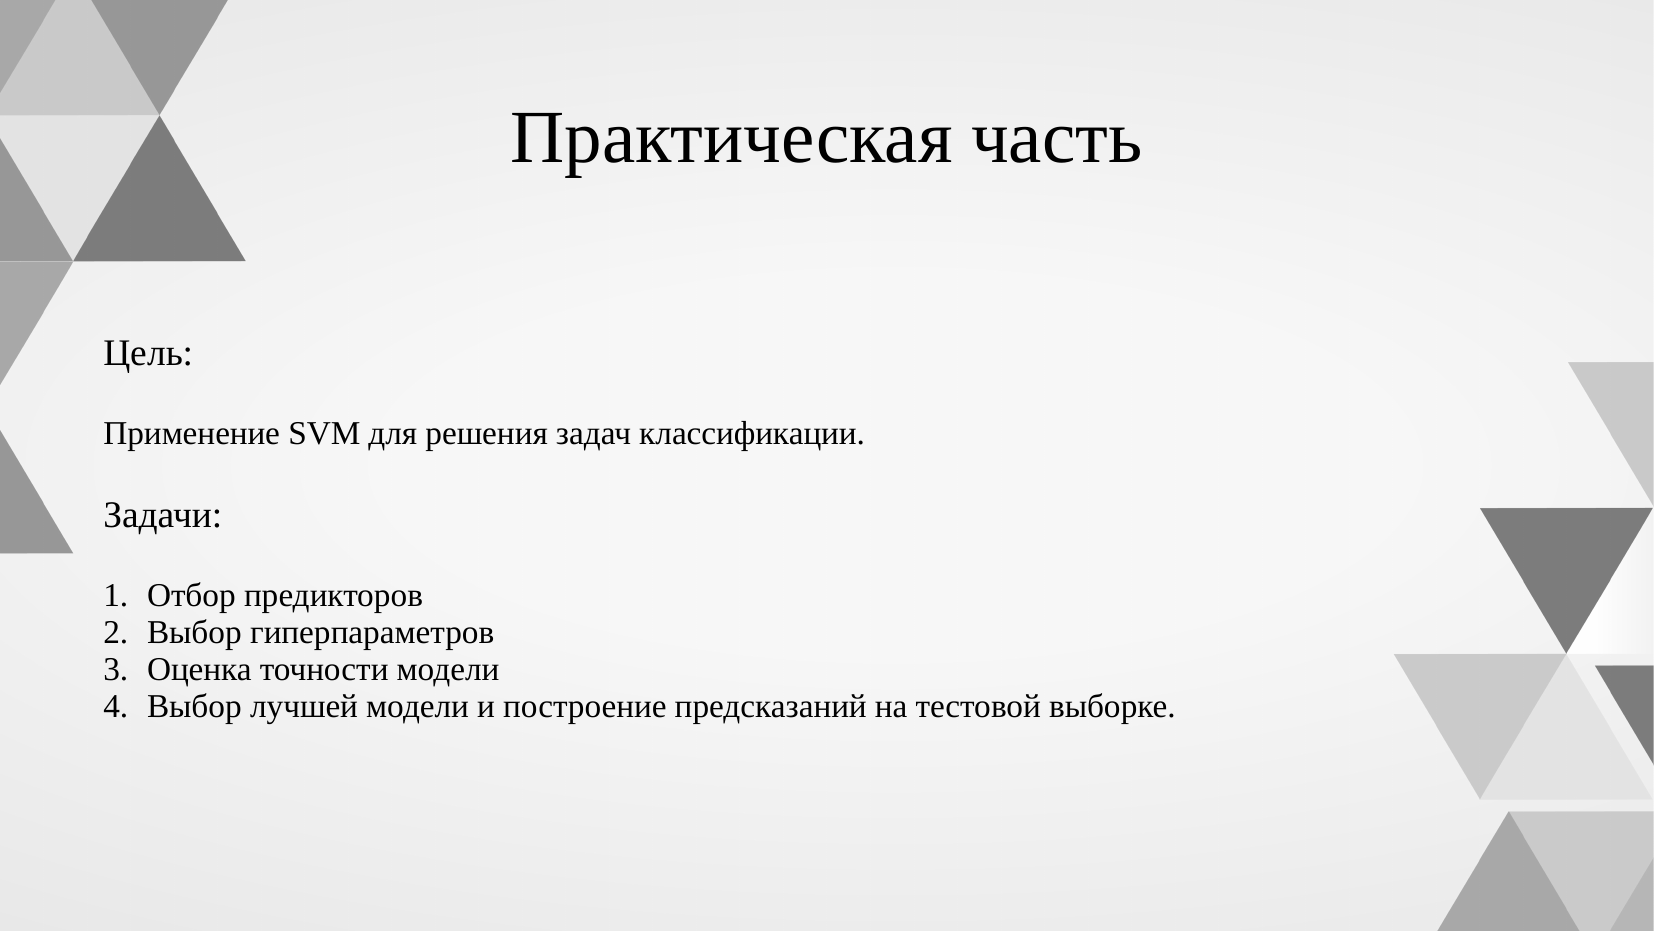

Практическая часть
Цель:
Применение SVM для решения задач классификации.
Задачи:
 Отбор предикторов
 Выбор гиперпараметров
 Оценка точности модели
 Выбор лучшей модели и построение предсказаний на тестовой выборке.